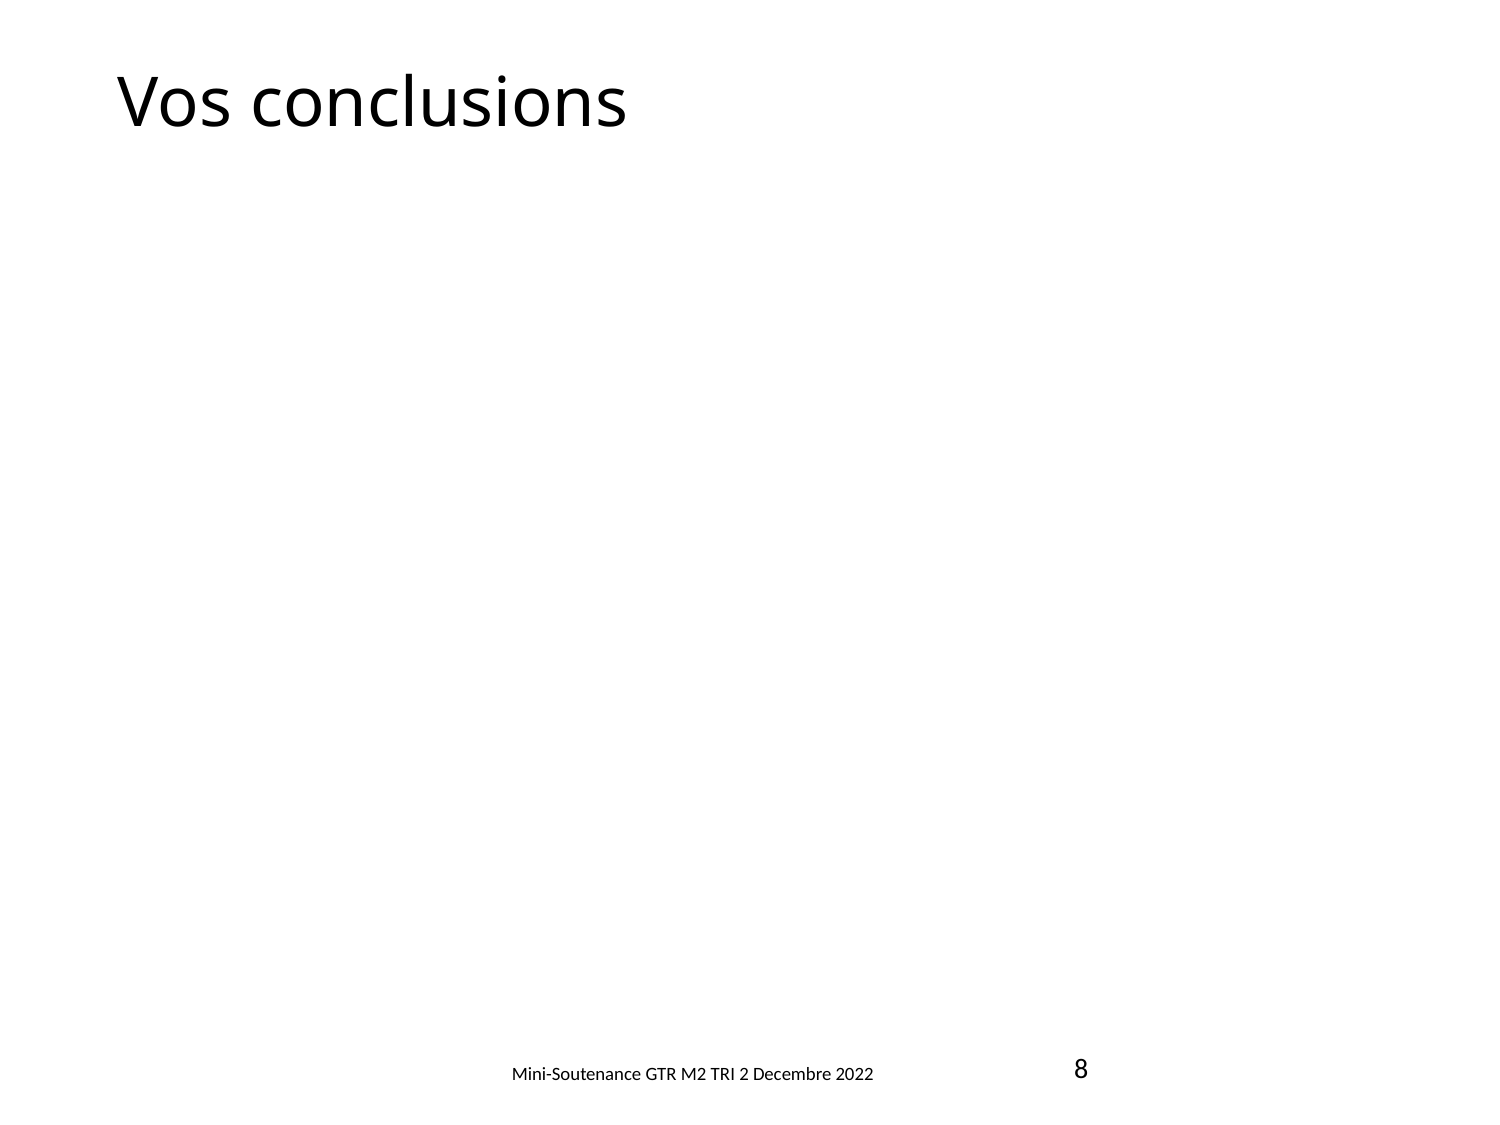

# Vos conclusions
Mini Soutenance Master 2 TRI 02 Decembre 2022
8